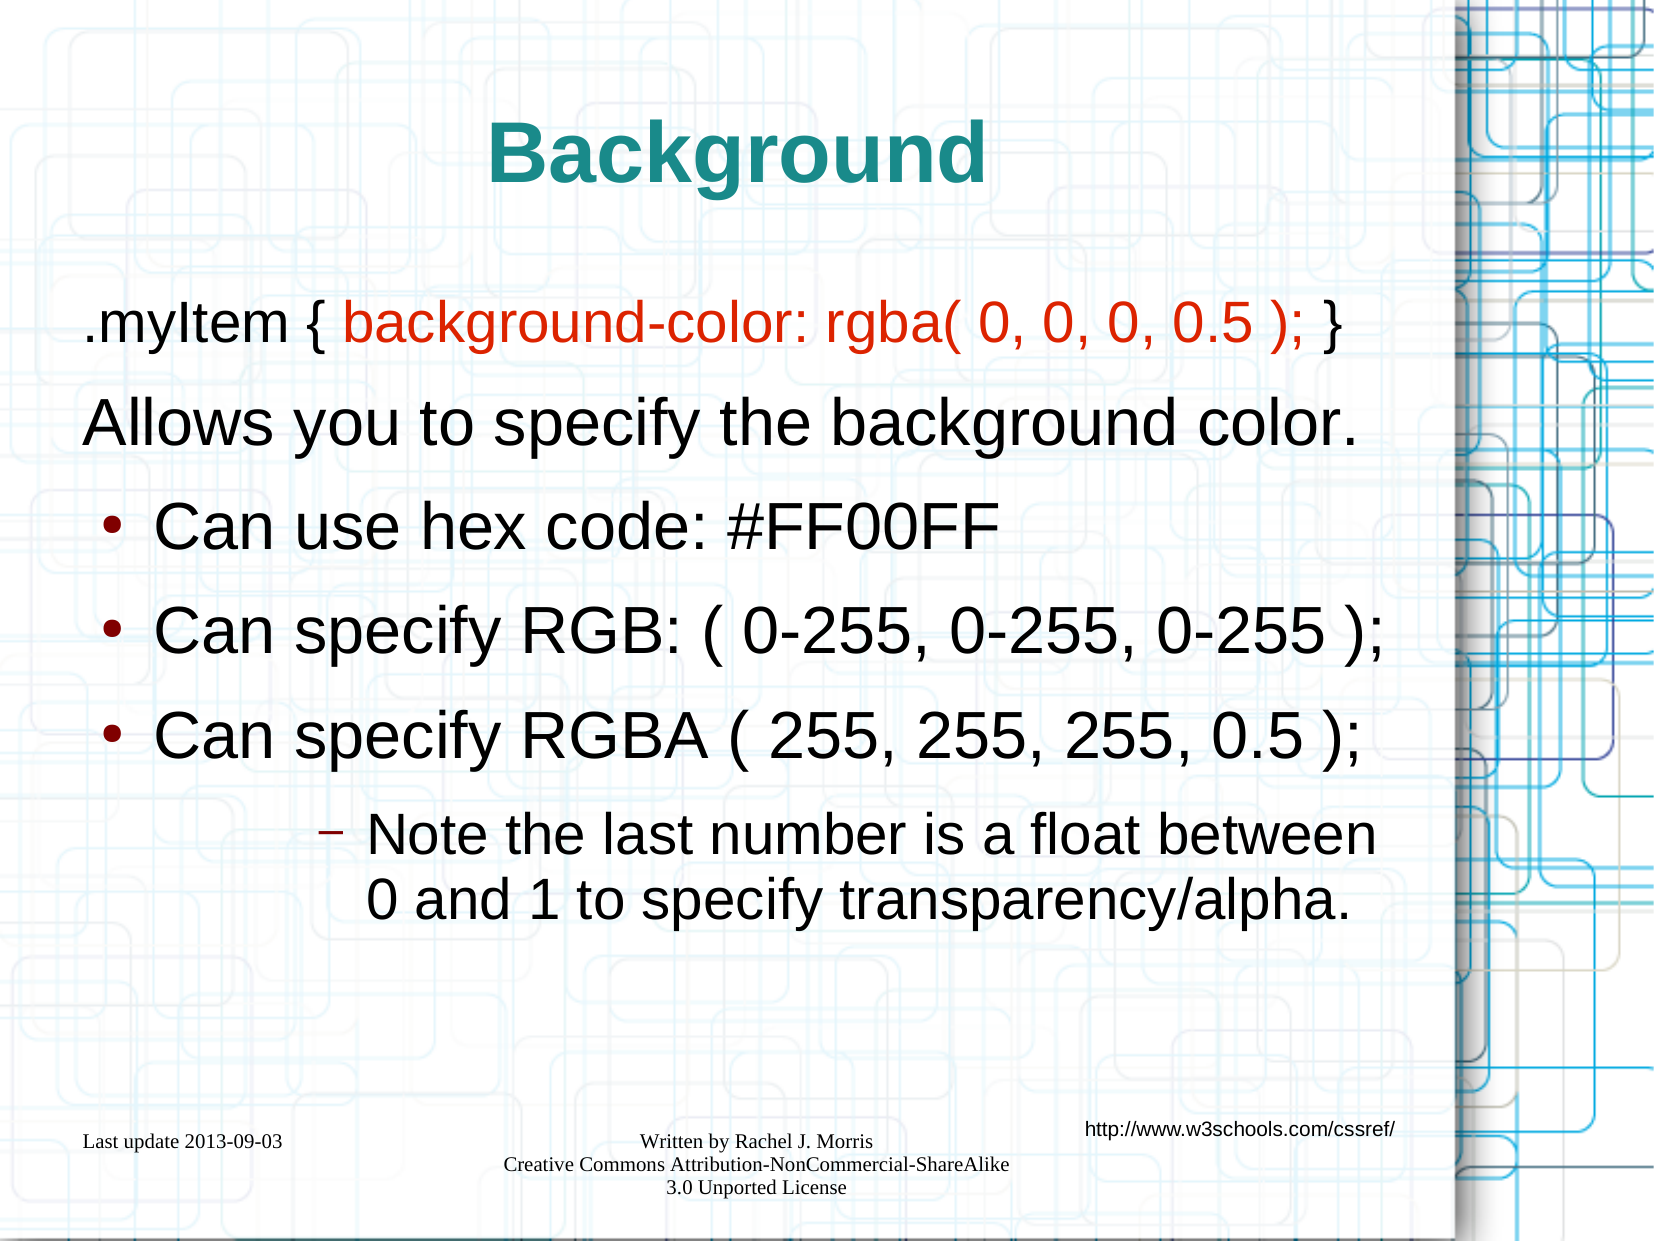

# Background
.myItem { background-color: rgba( 0, 0, 0, 0.5 ); }
Allows you to specify the background color.
Can use hex code: #FF00FF
Can specify RGB: ( 0-255, 0-255, 0-255 );
Can specify RGBA ( 255, 255, 255, 0.5 );
Note the last number is a float between 0 and 1 to specify transparency/alpha.
http://www.w3schools.com/cssref/